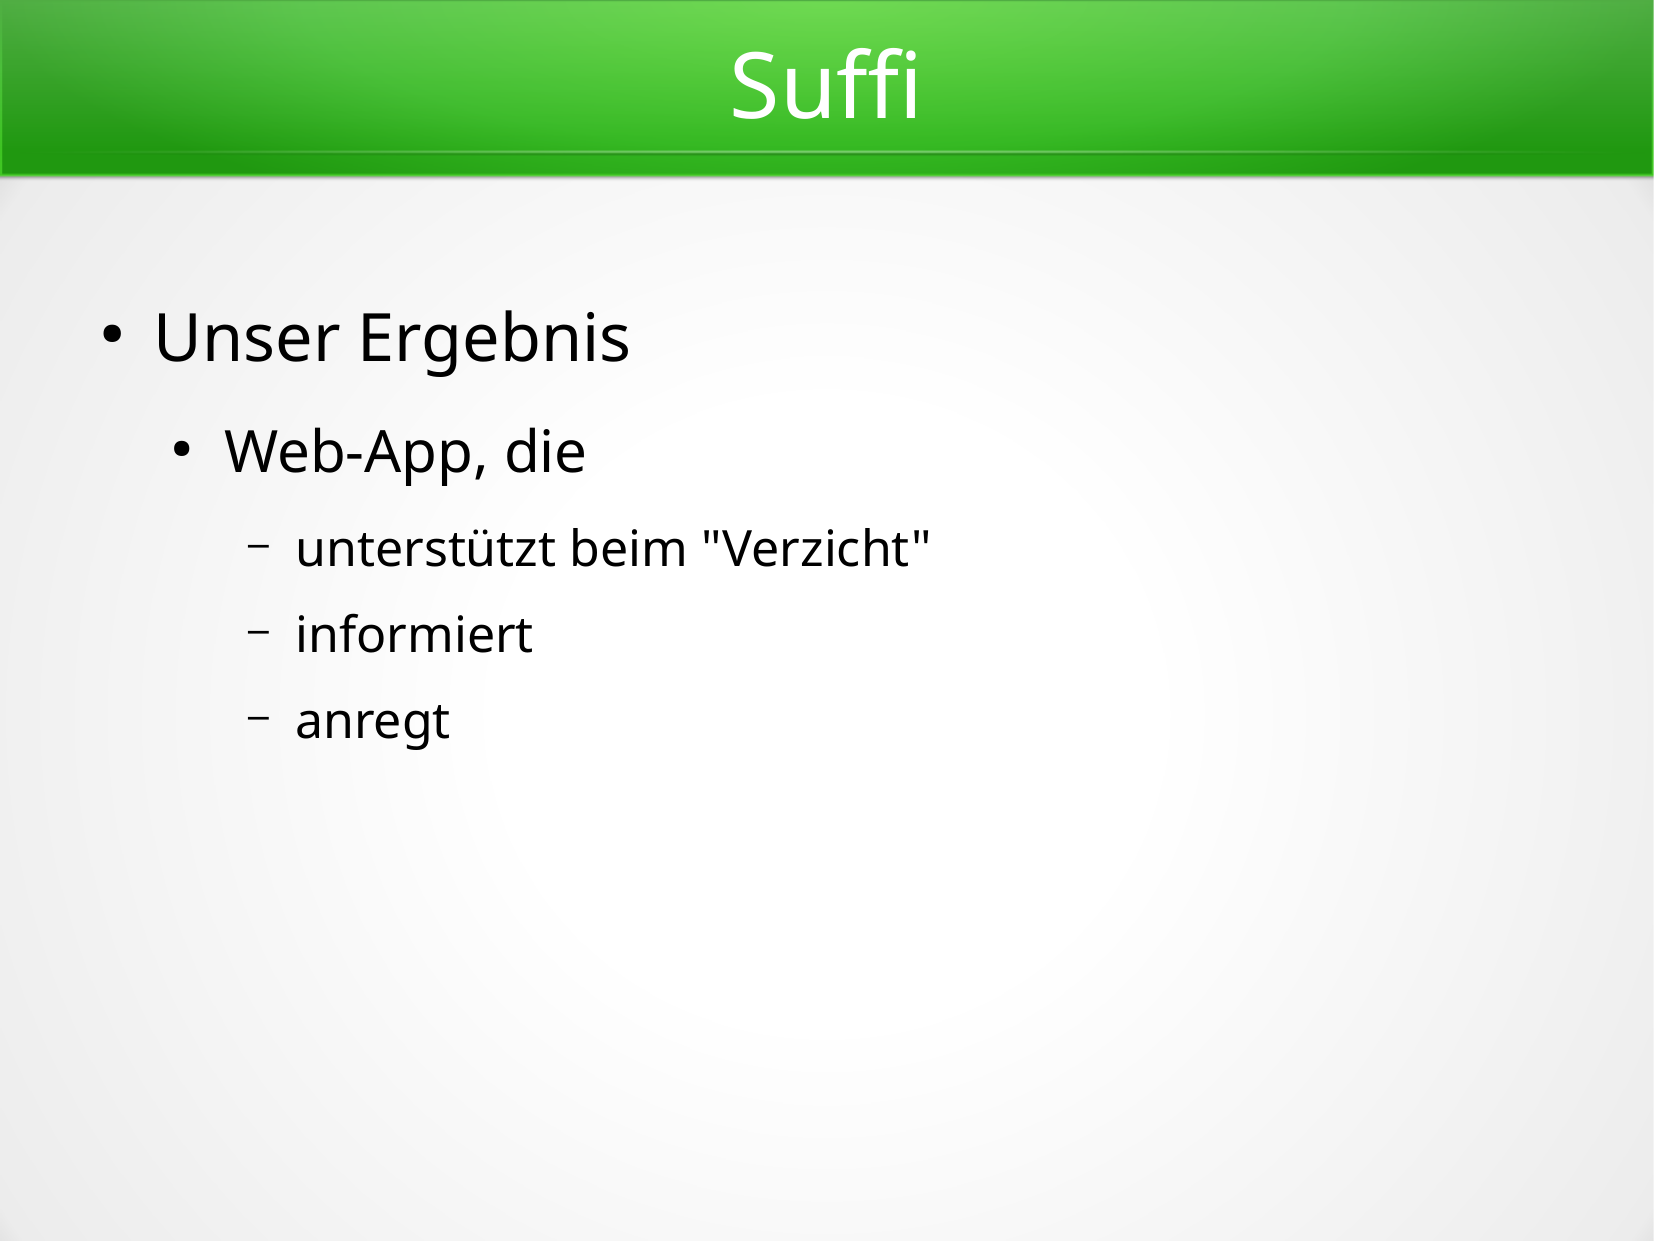

# Suffi
Unser Ergebnis
Web-App, die
unterstützt beim "Verzicht"
informiert
anregt